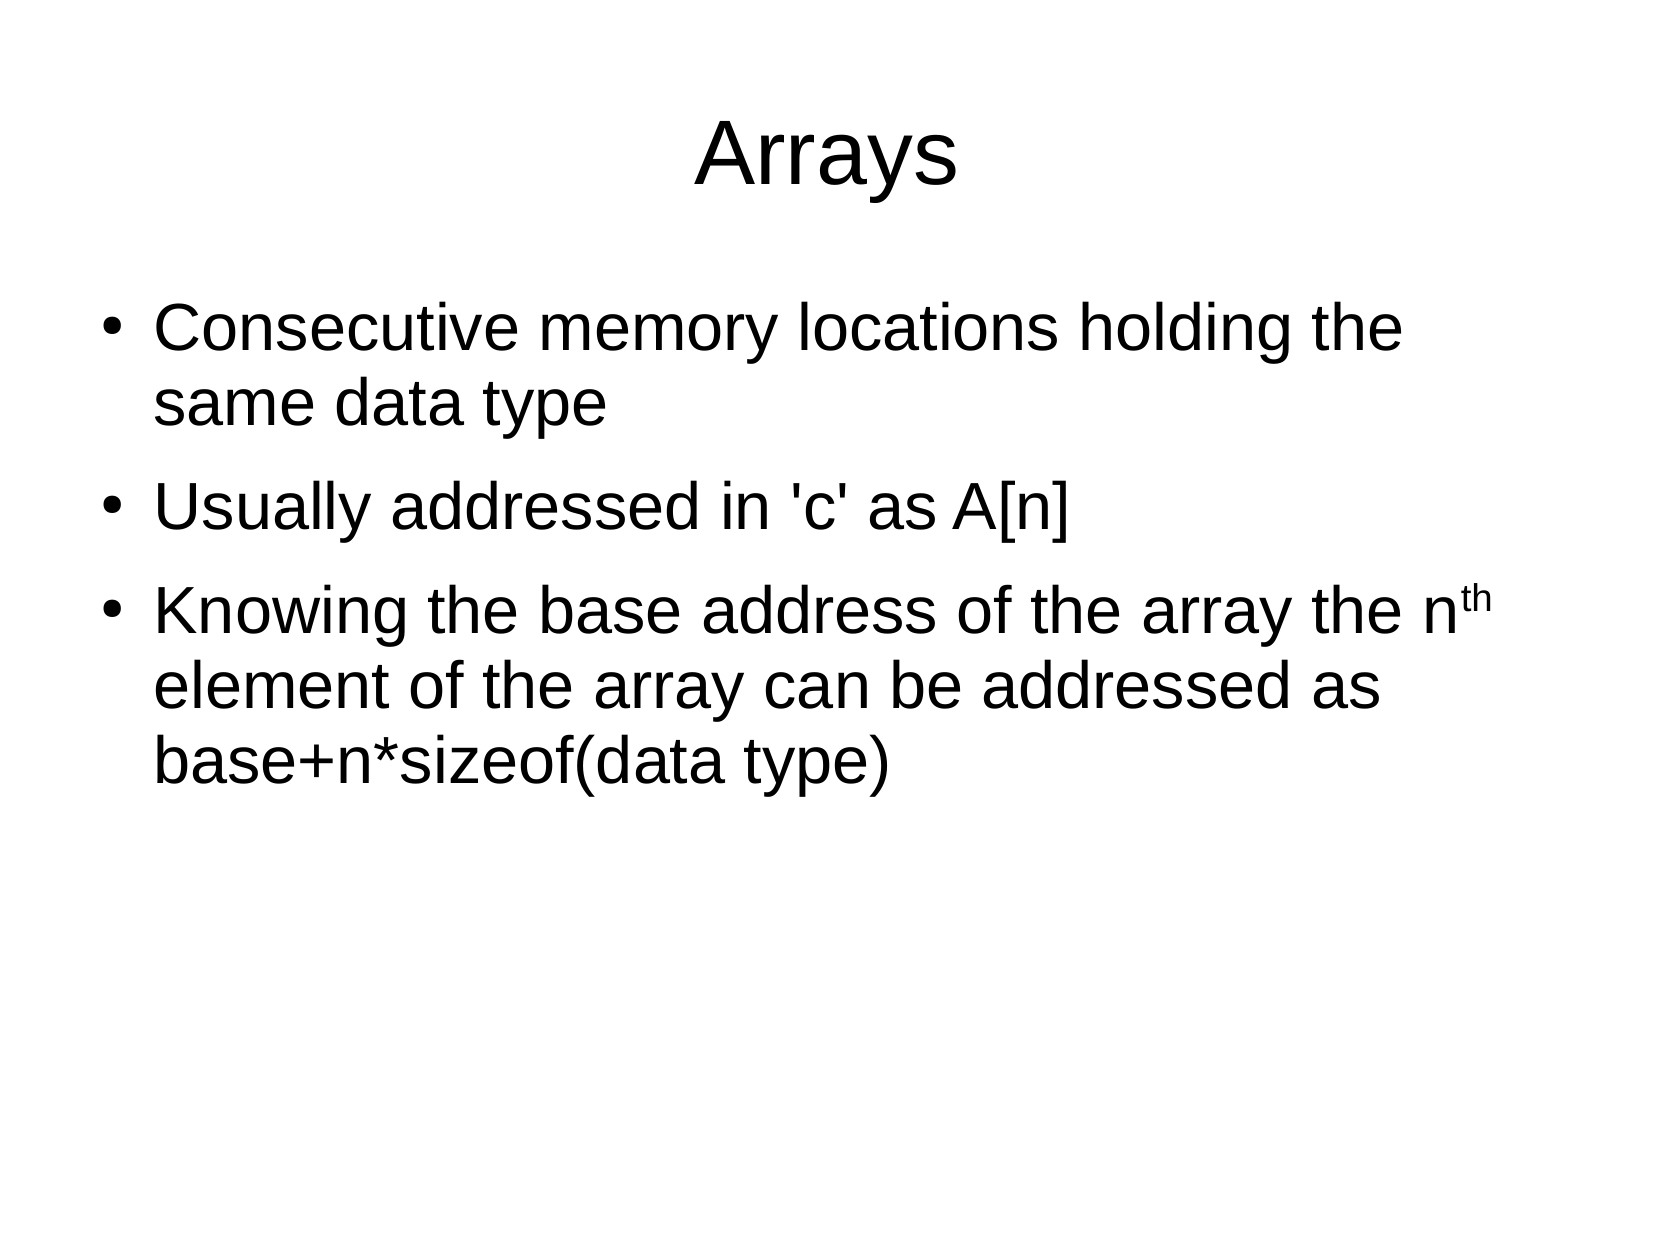

# Arrays
Consecutive memory locations holding the same data type
Usually addressed in 'c' as A[n]
Knowing the base address of the array the nth element of the array can be addressed as base+n*sizeof(data type)